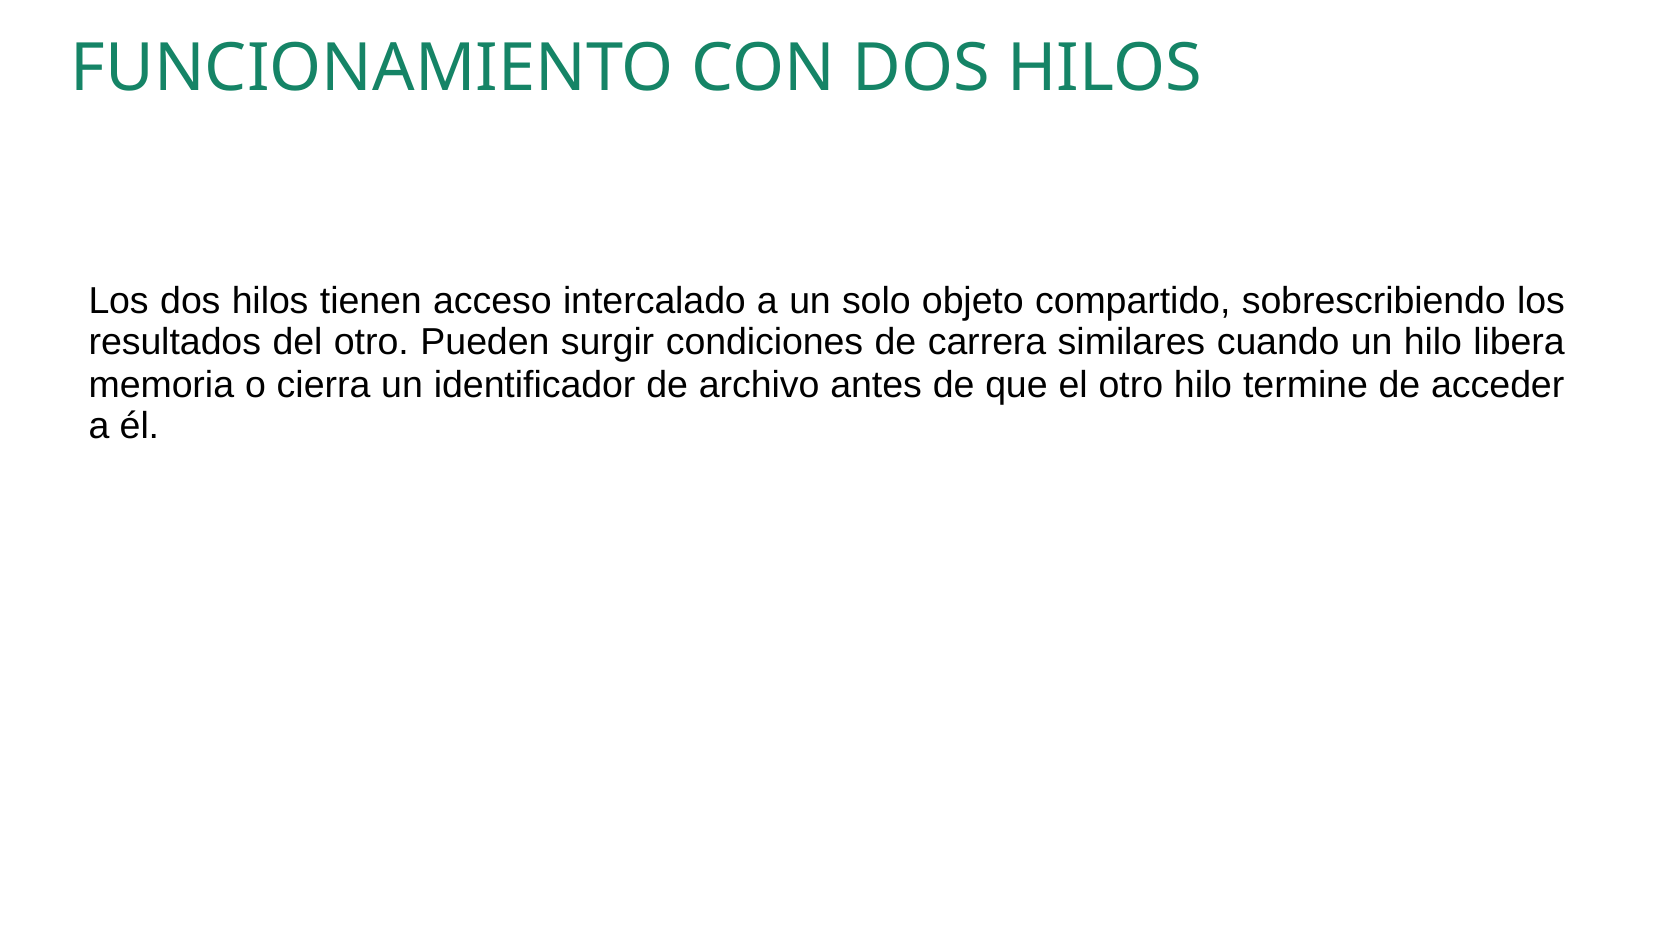

# FUNCIONAMIENTO CON DOS HILOS
Los dos hilos tienen acceso intercalado a un solo objeto compartido, sobrescribiendo los resultados del otro. Pueden surgir condiciones de carrera similares cuando un hilo libera memoria o cierra un identificador de archivo antes de que el otro hilo termine de acceder a él.